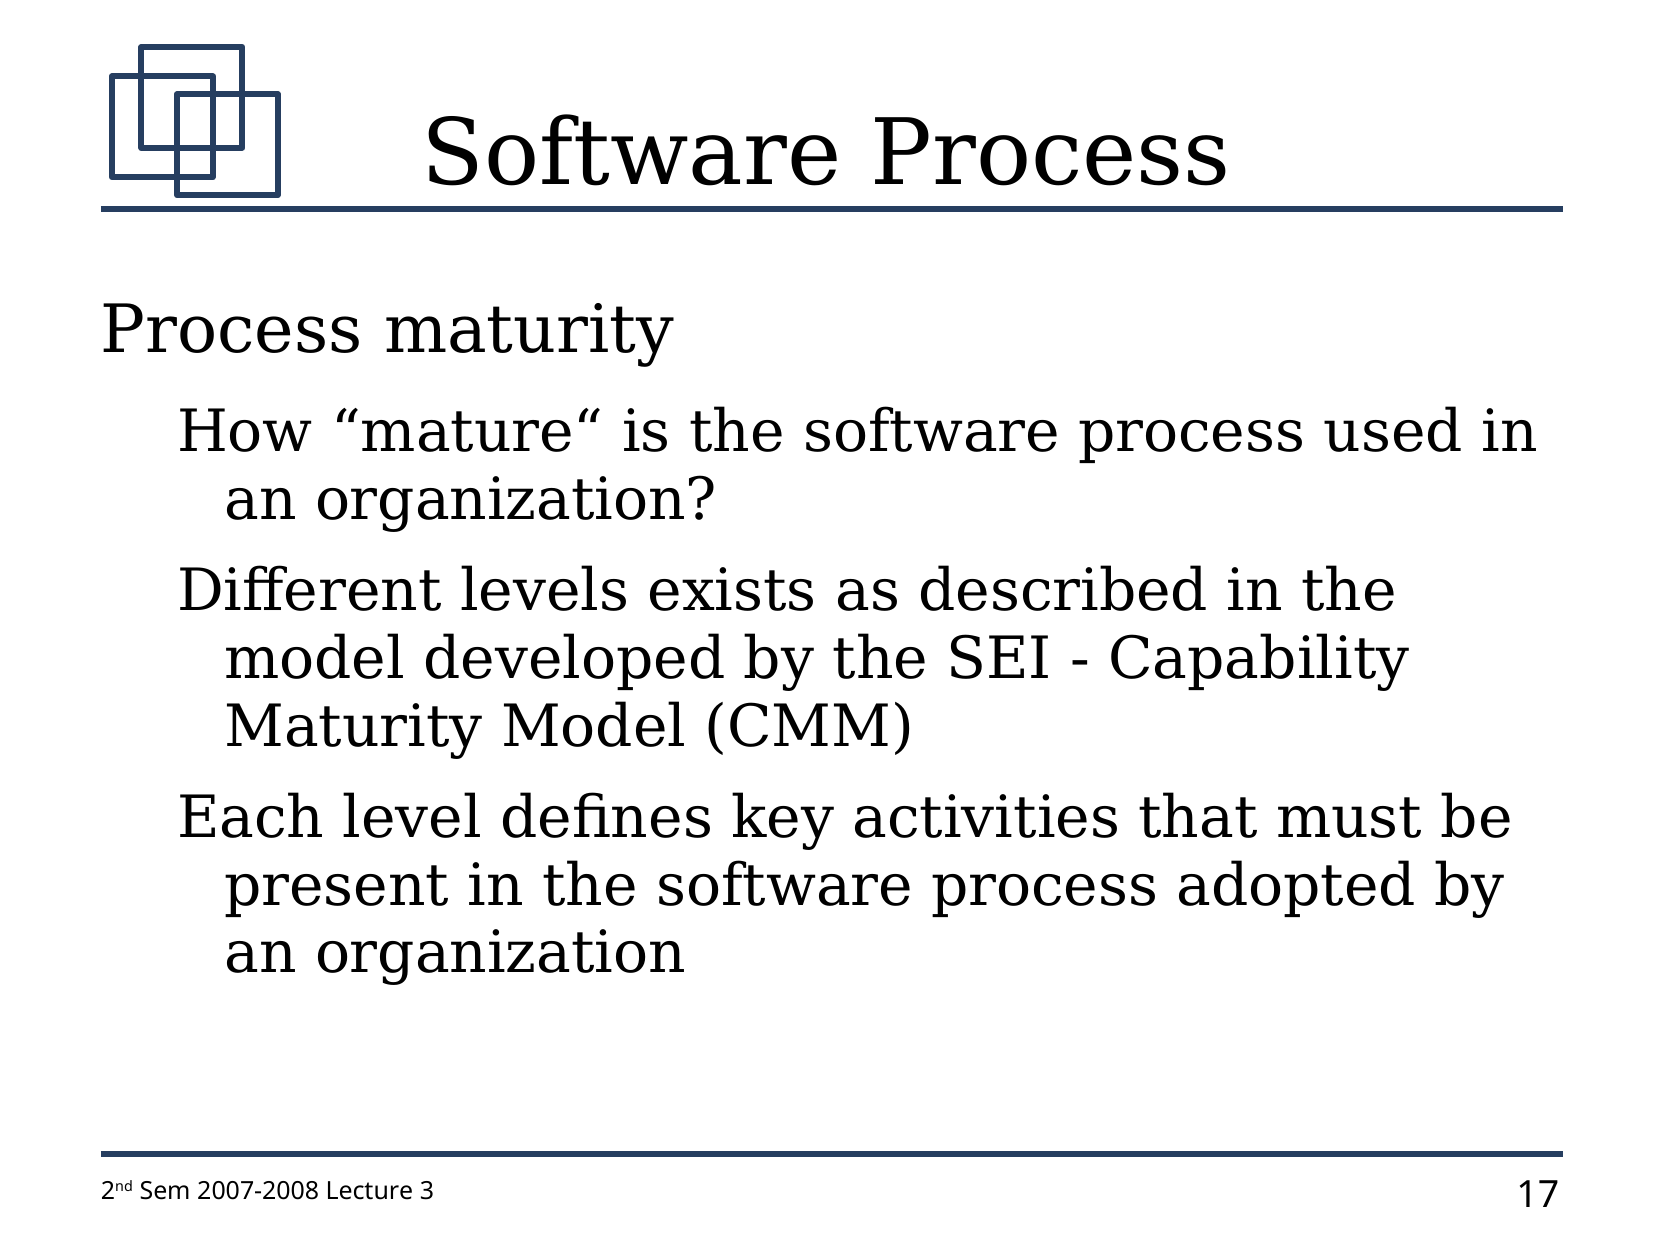

# Software Process
Process maturity
How “mature“ is the software process used in an organization?
Different levels exists as described in the model developed by the SEI - Capability Maturity Model (CMM)
Each level defines key activities that must be present in the software process adopted by an organization